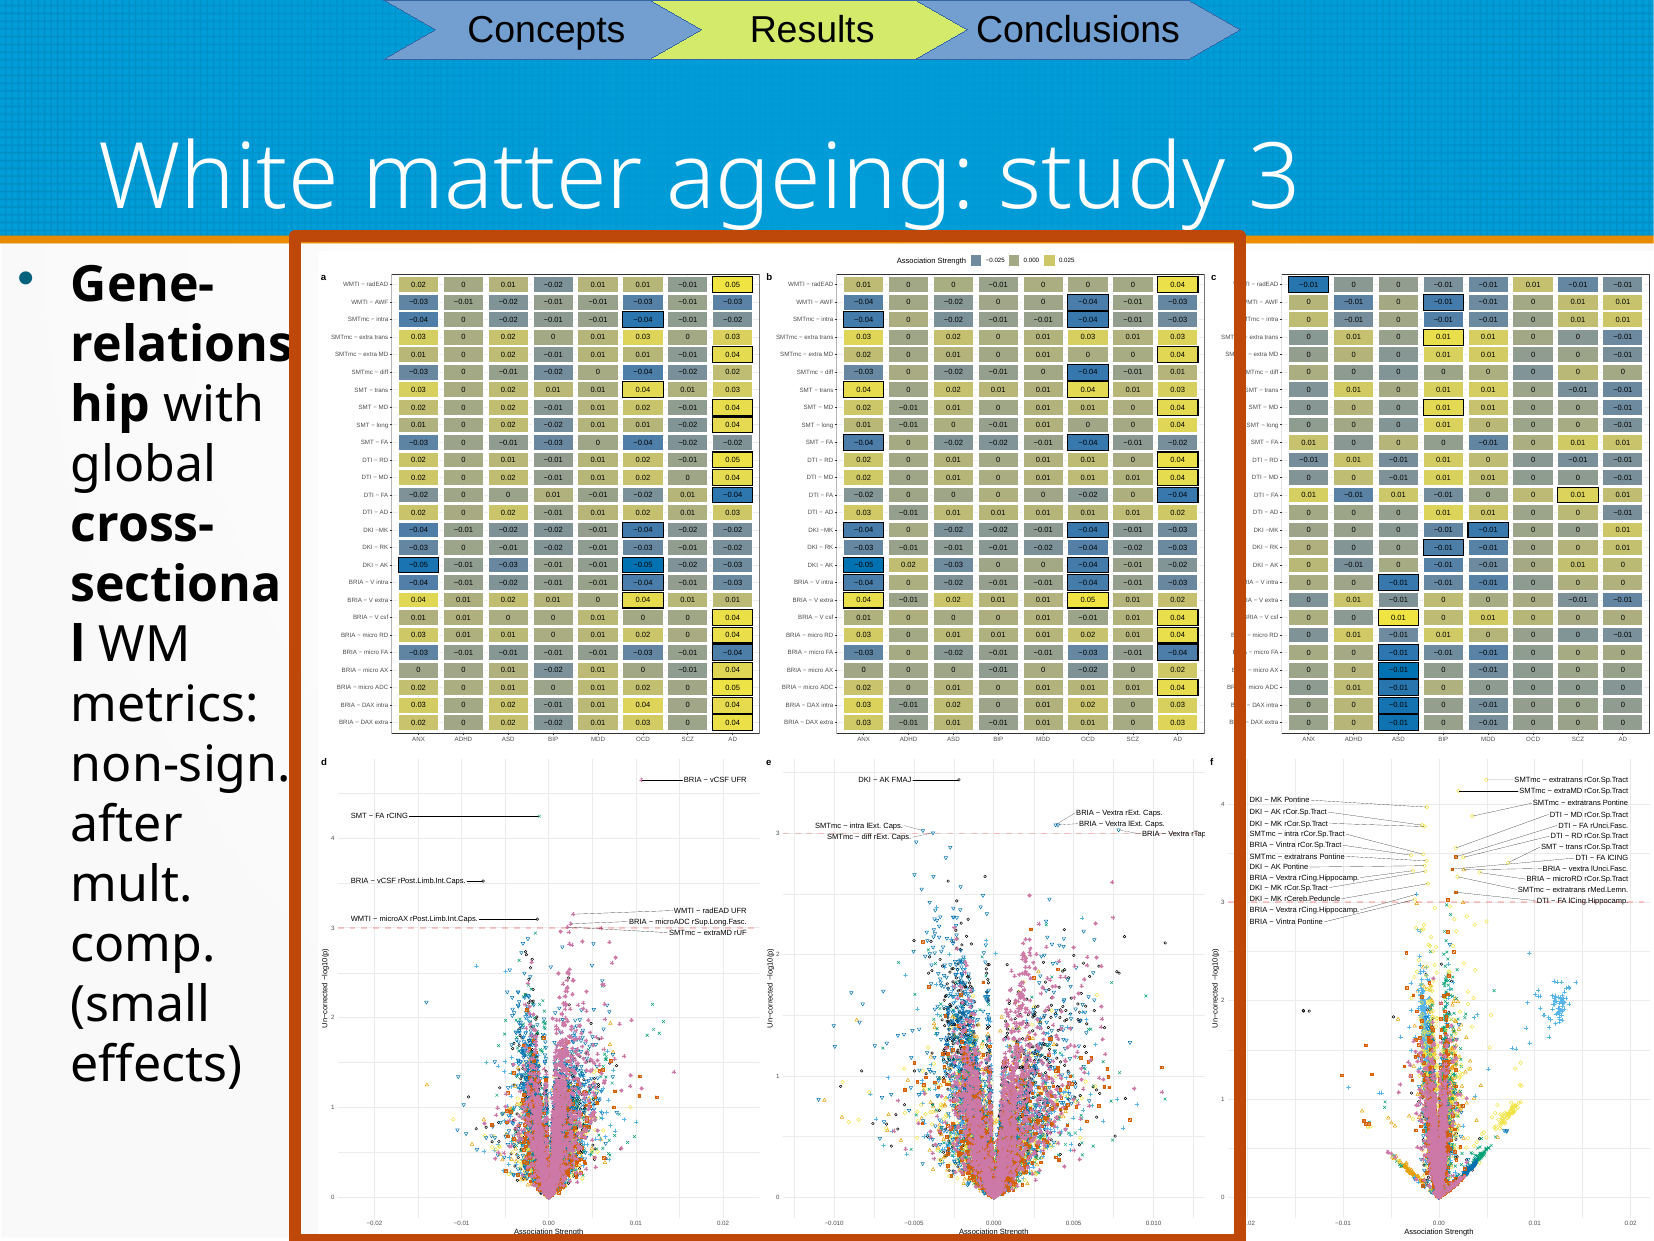

Concepts
Results
Conclusions
# White matter ageing: study 3
Gene-relationship with global cross-sectional WM metrics: non-sign. after mult. comp. (small effects)